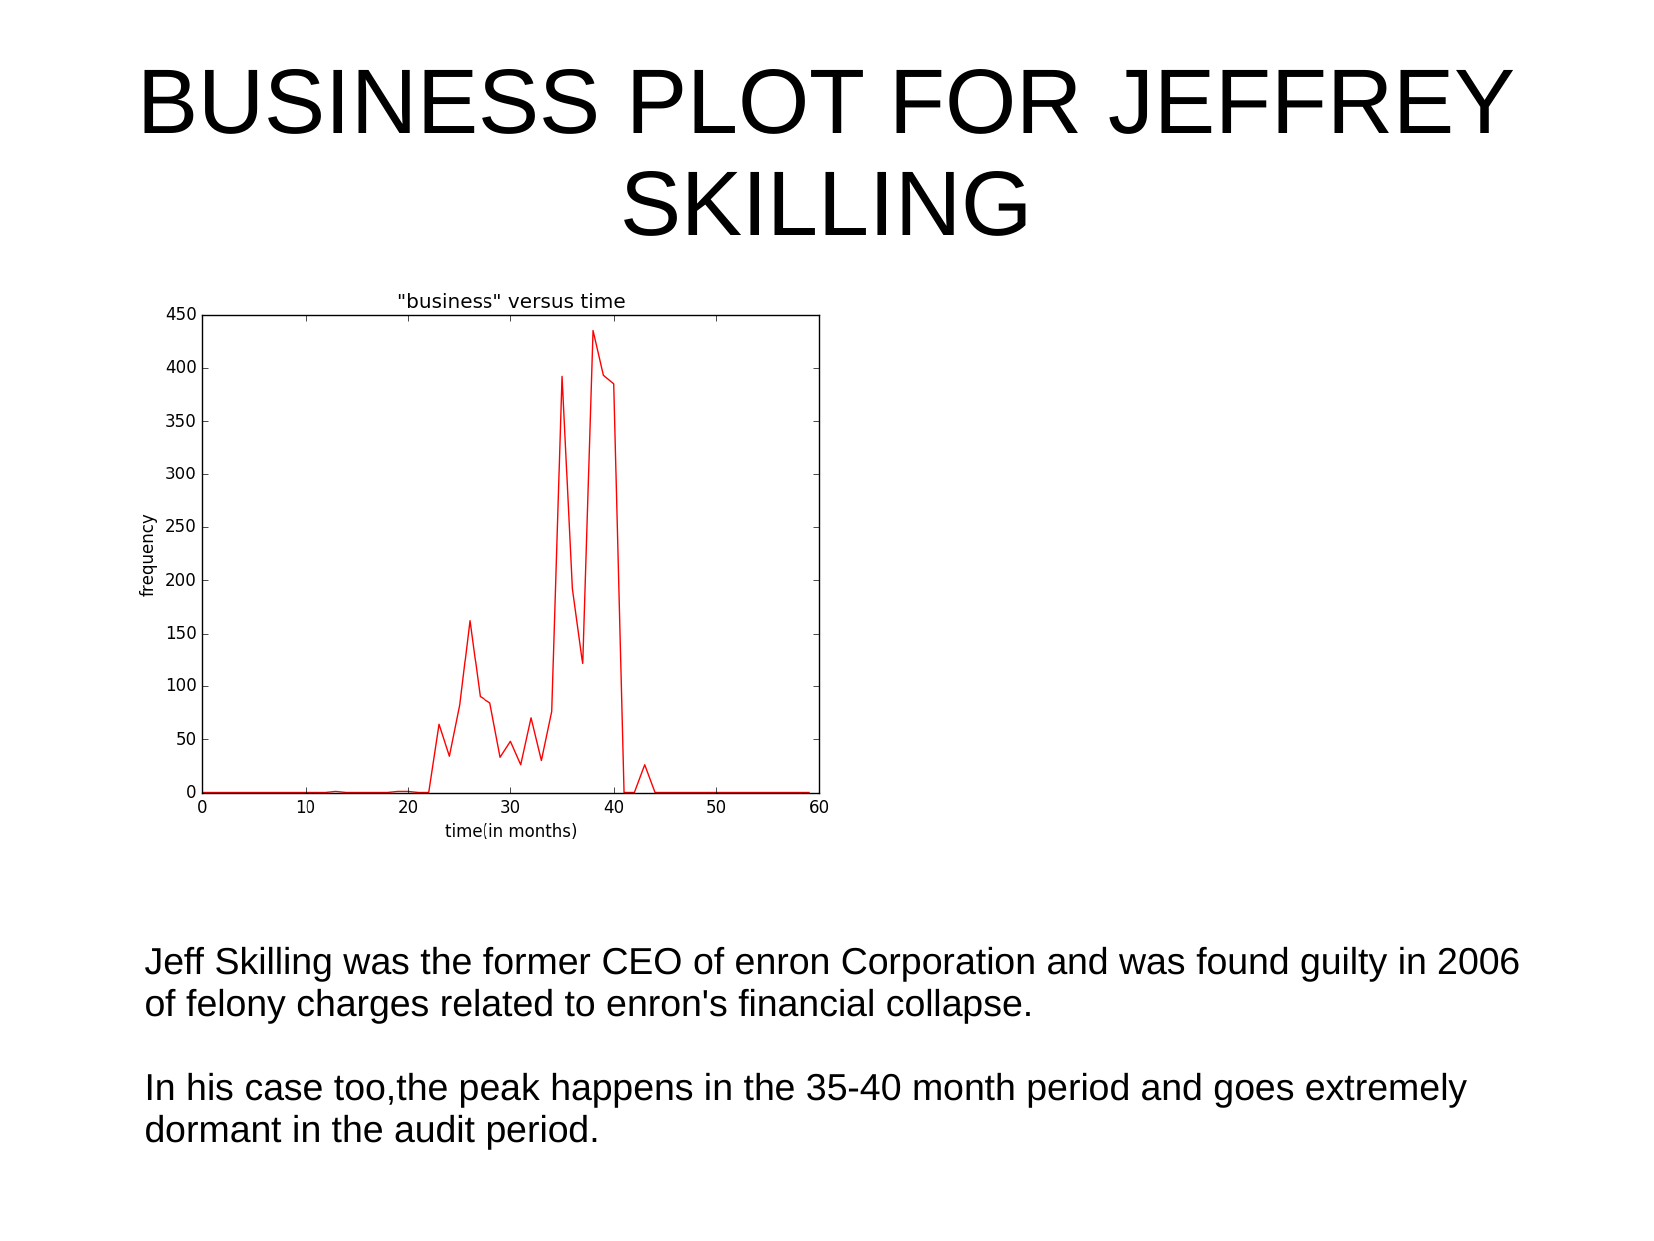

# BUSINESS PLOT FOR JEFFREY SKILLING
Jeff Skilling was the former CEO of enron Corporation and was found guilty in 2006 of felony charges related to enron's financial collapse.
In his case too,the peak happens in the 35-40 month period and goes extremely dormant in the audit period.